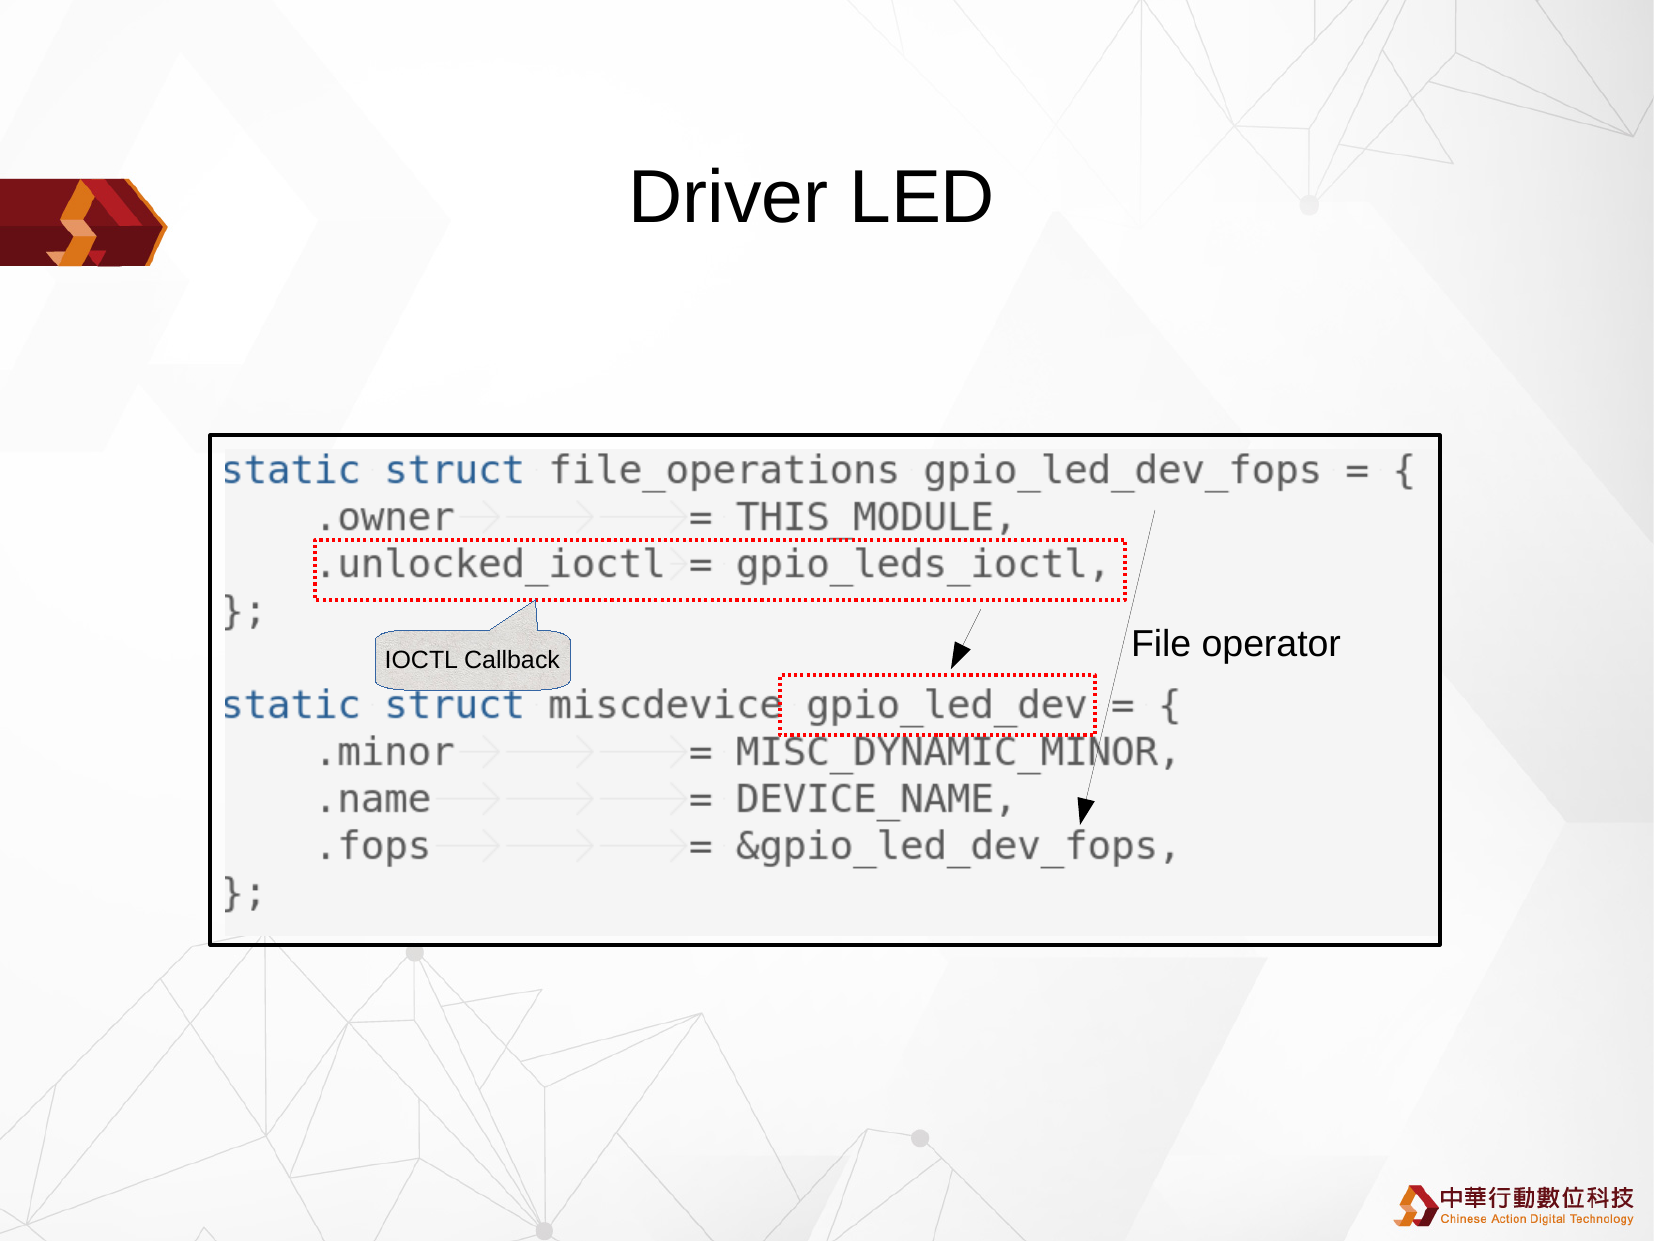

# Driver LED
File operator
IOCTL Callback